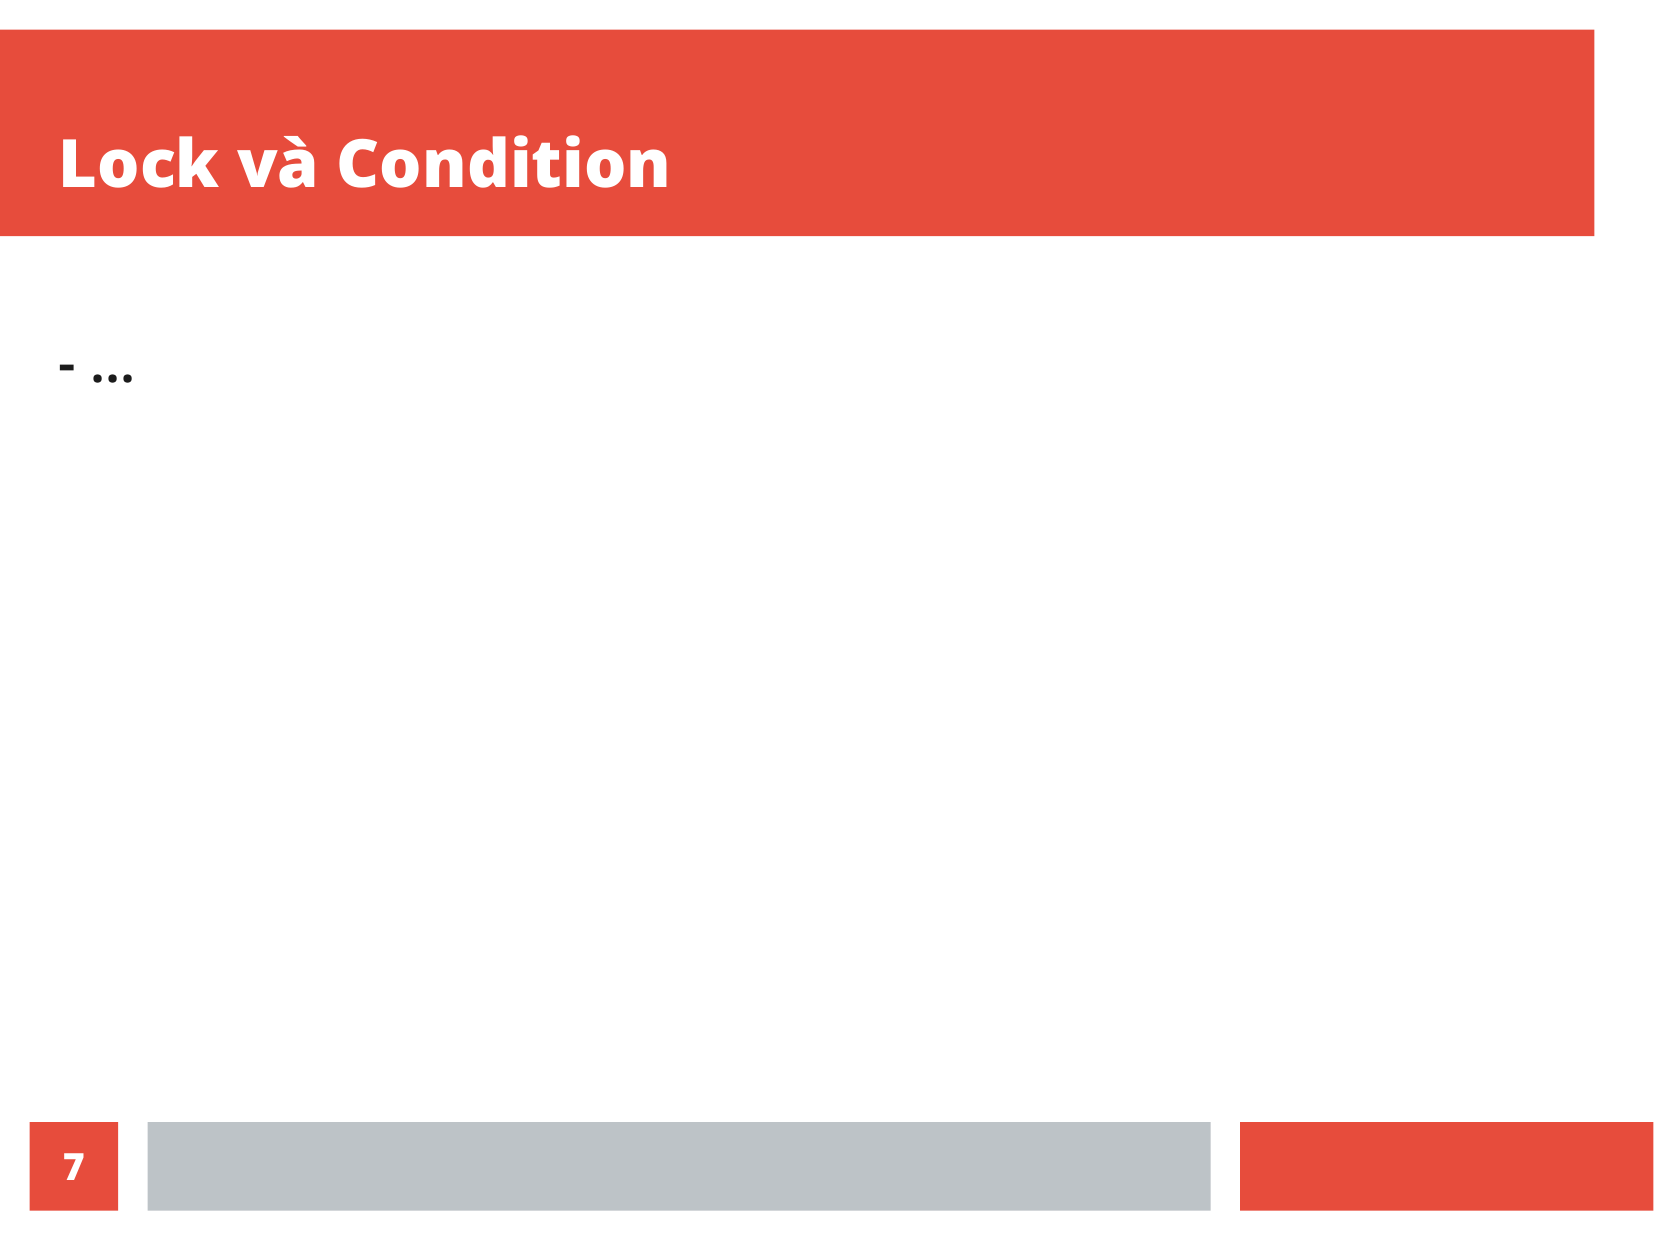

# Lock và Condition
- ...
7